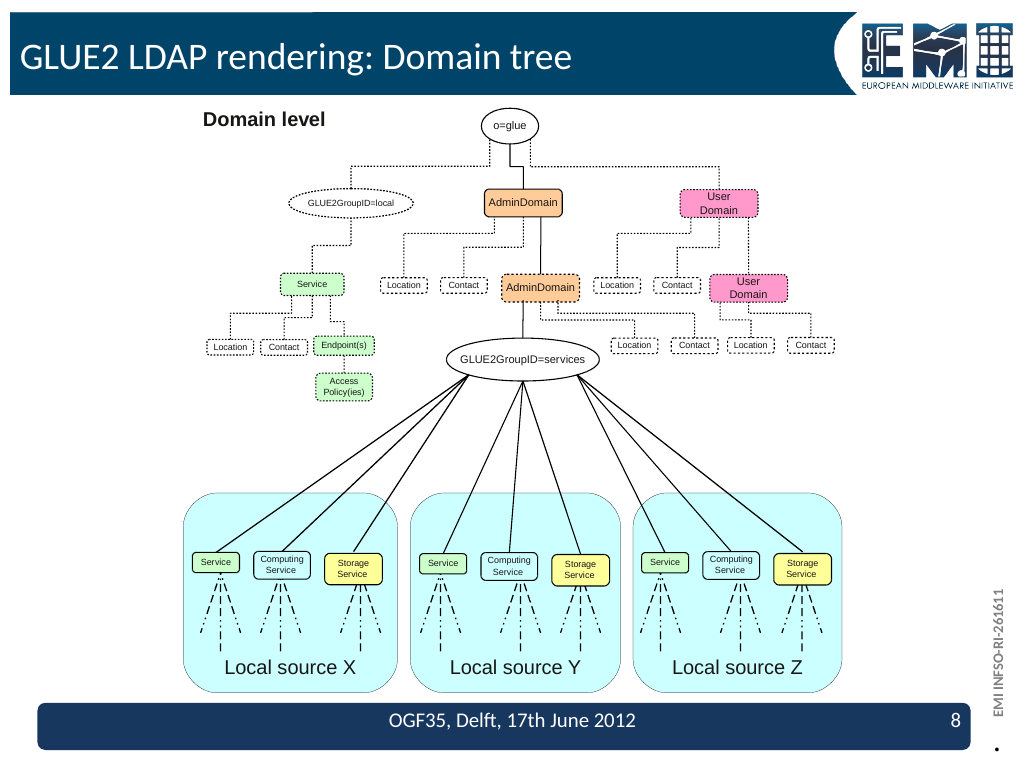

# GLUE2 LDAP rendering: Domain tree
OGF35, Delft, 17th June 2012
8